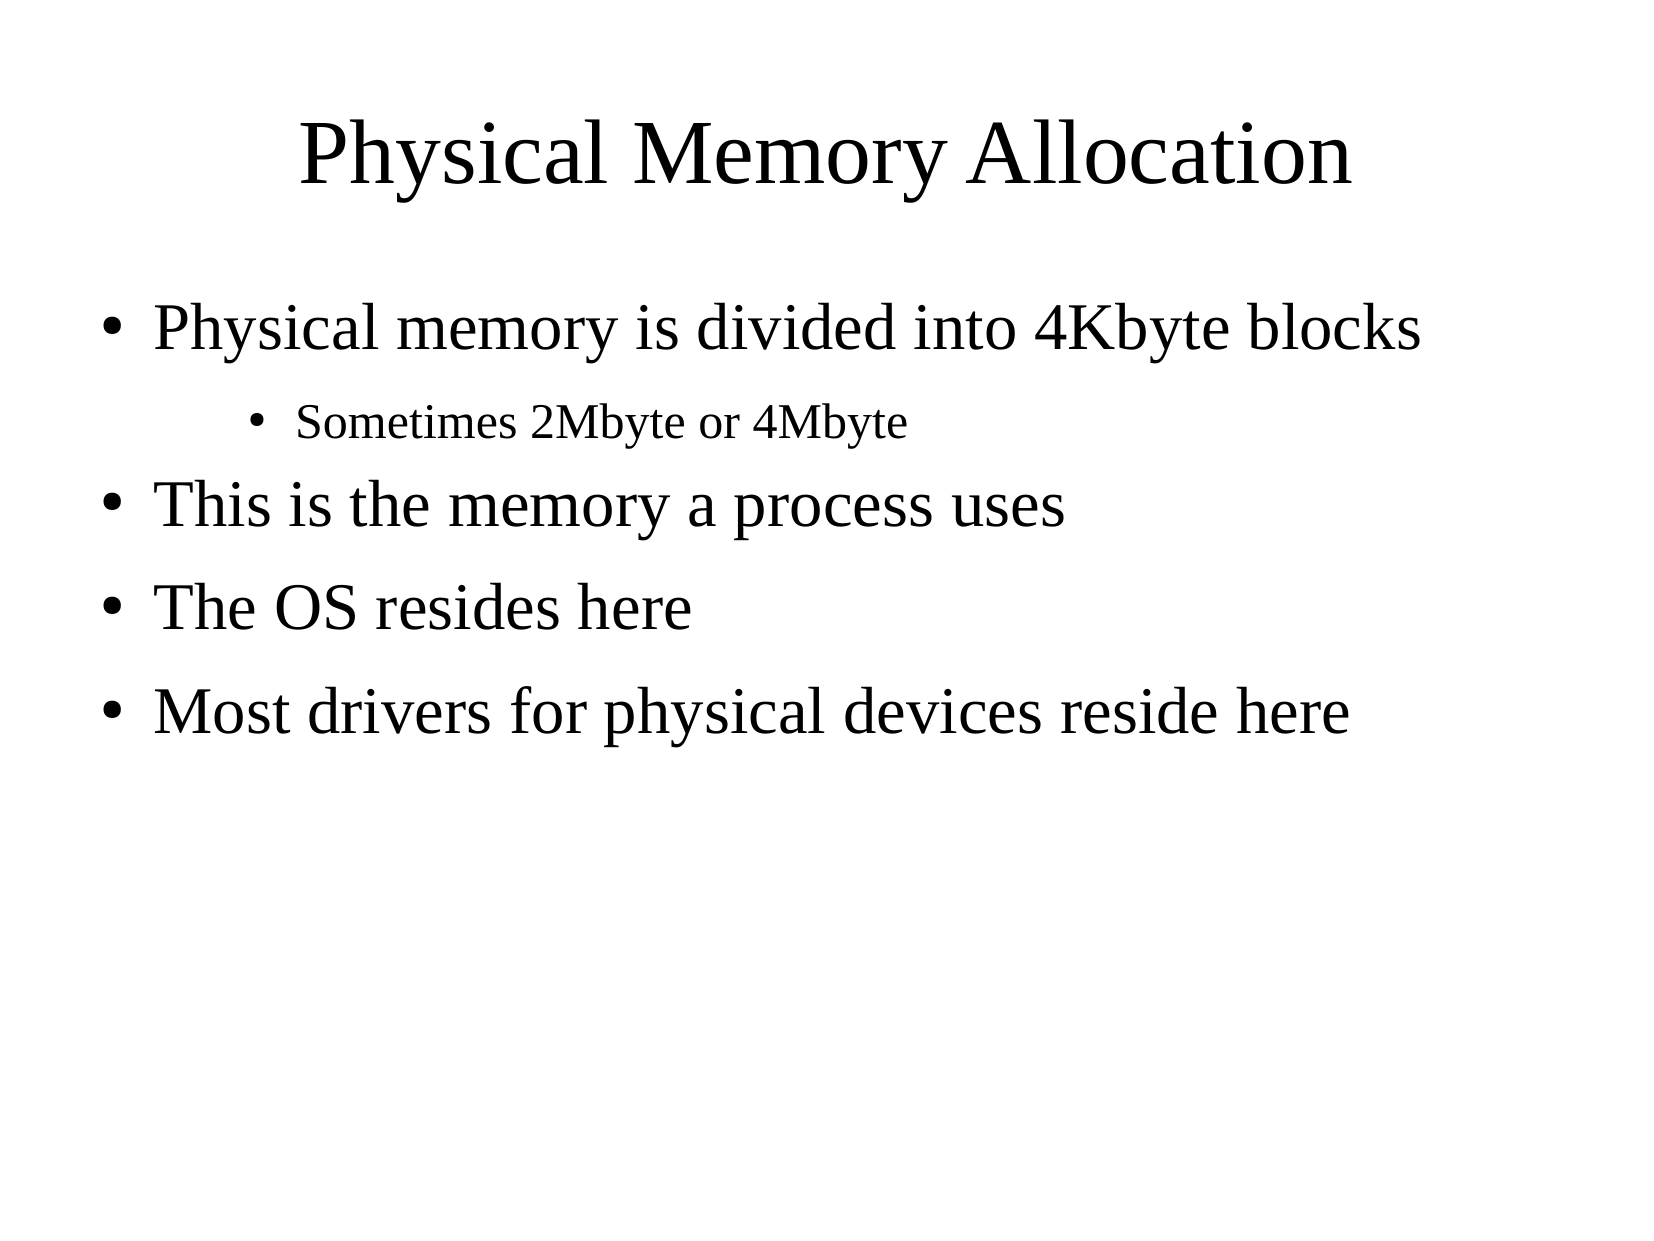

# Physical Memory Allocation
Physical memory is divided into 4Kbyte blocks
Sometimes 2Mbyte or 4Mbyte
This is the memory a process uses
The OS resides here
Most drivers for physical devices reside here